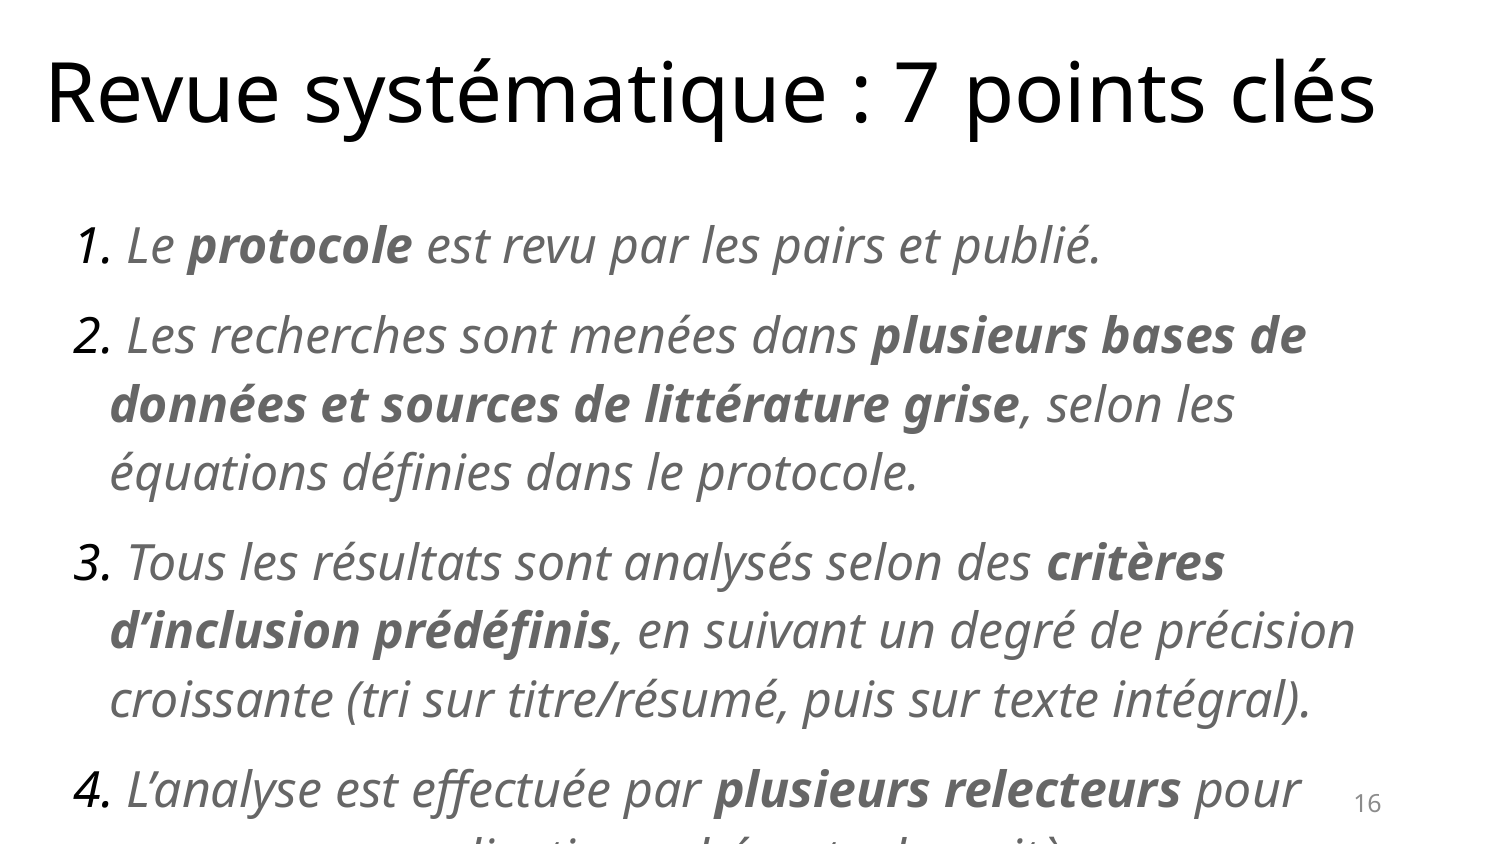

# Revue systématique : 7 points clés
 Le protocole est revu par les pairs et publié.
 Les recherches sont menées dans plusieurs bases de données et sources de littérature grise, selon les équations définies dans le protocole.
 Tous les résultats sont analysés selon des critères d’inclusion prédéfinis, en suivant un degré de précision croissante (tri sur titre/résumé, puis sur texte intégral).
 L’analyse est effectuée par plusieurs relecteurs pour assurer une application cohérente des critères.
16